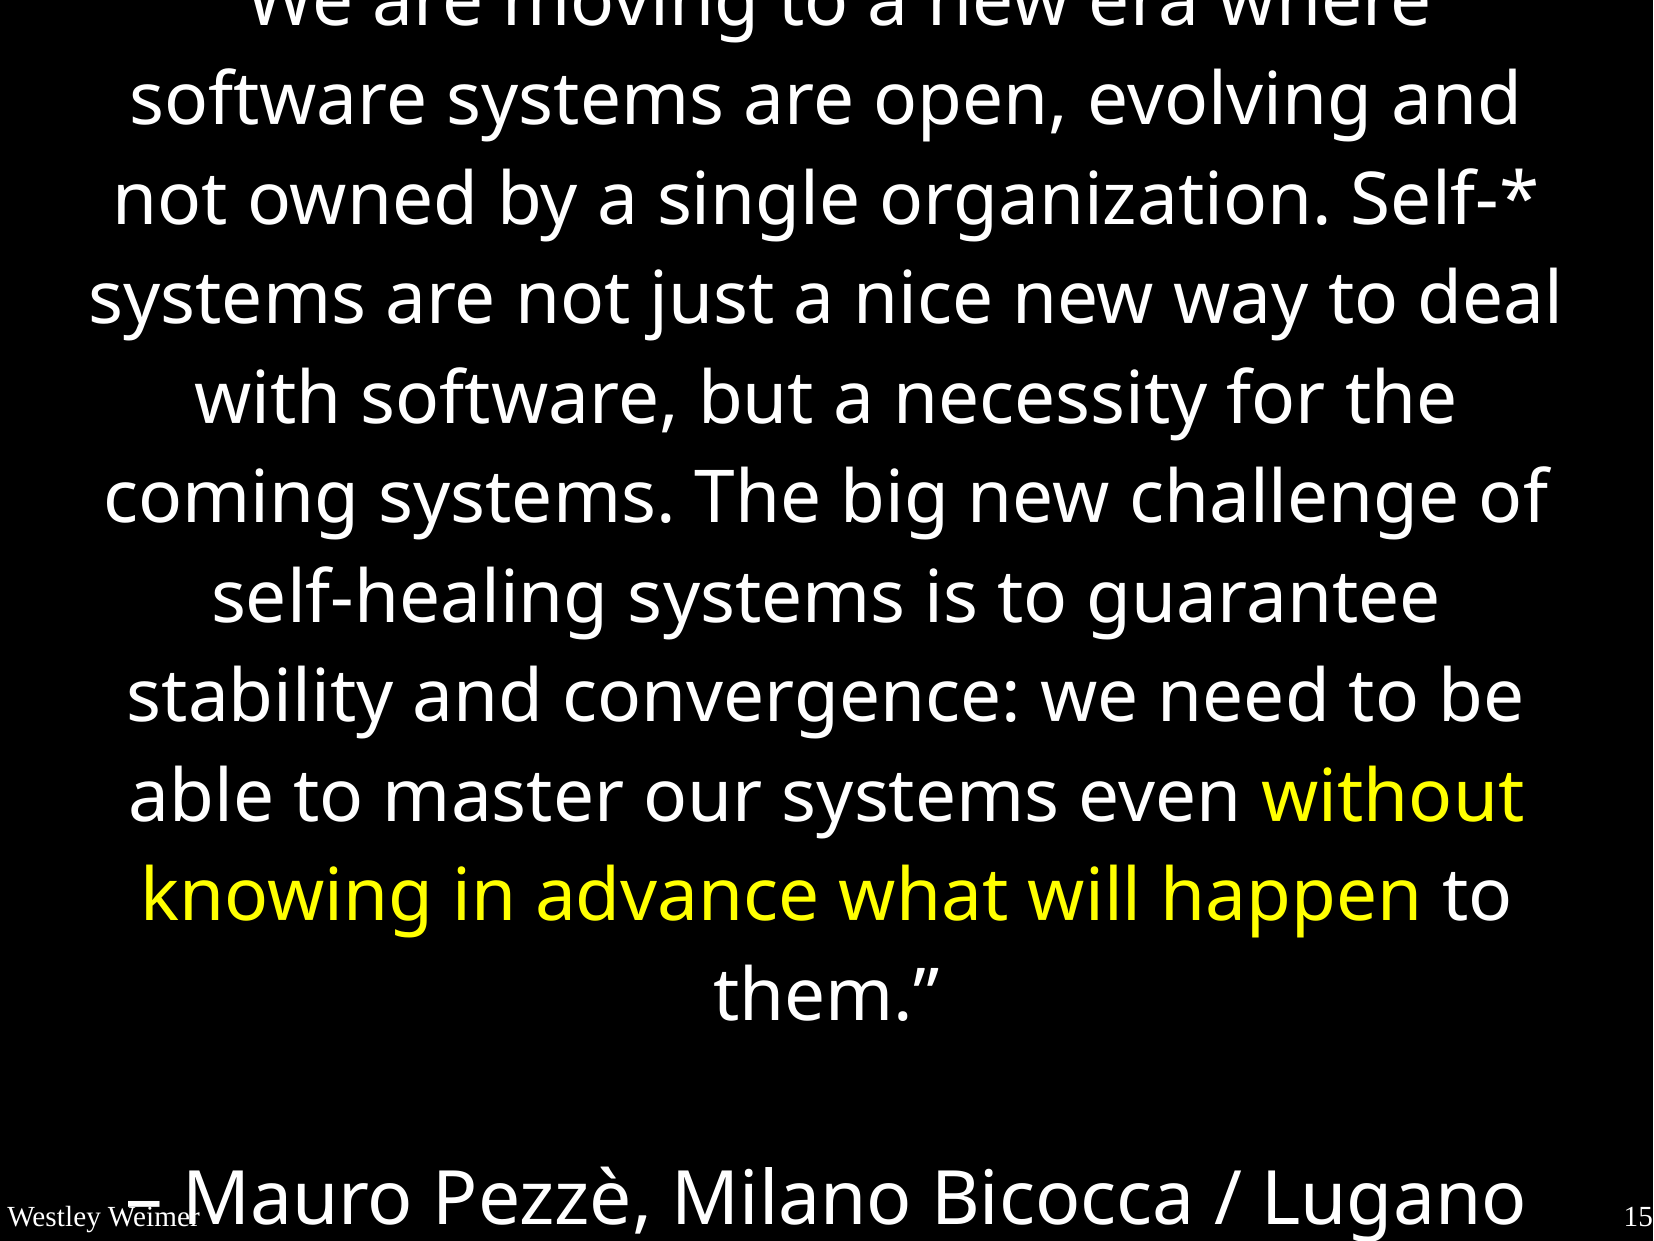

# “We are moving to a new era where software systems are open, evolving and not owned by a single organization. Self-* systems are not just a nice new way to deal with software, but a necessity for the coming systems. The big new challenge of self-healing systems is to guarantee stability and convergence: we need to be able to master our systems even without knowing in advance what will happen to them.”
– Mauro Pezzè, Milano Bicocca / Lugano
15